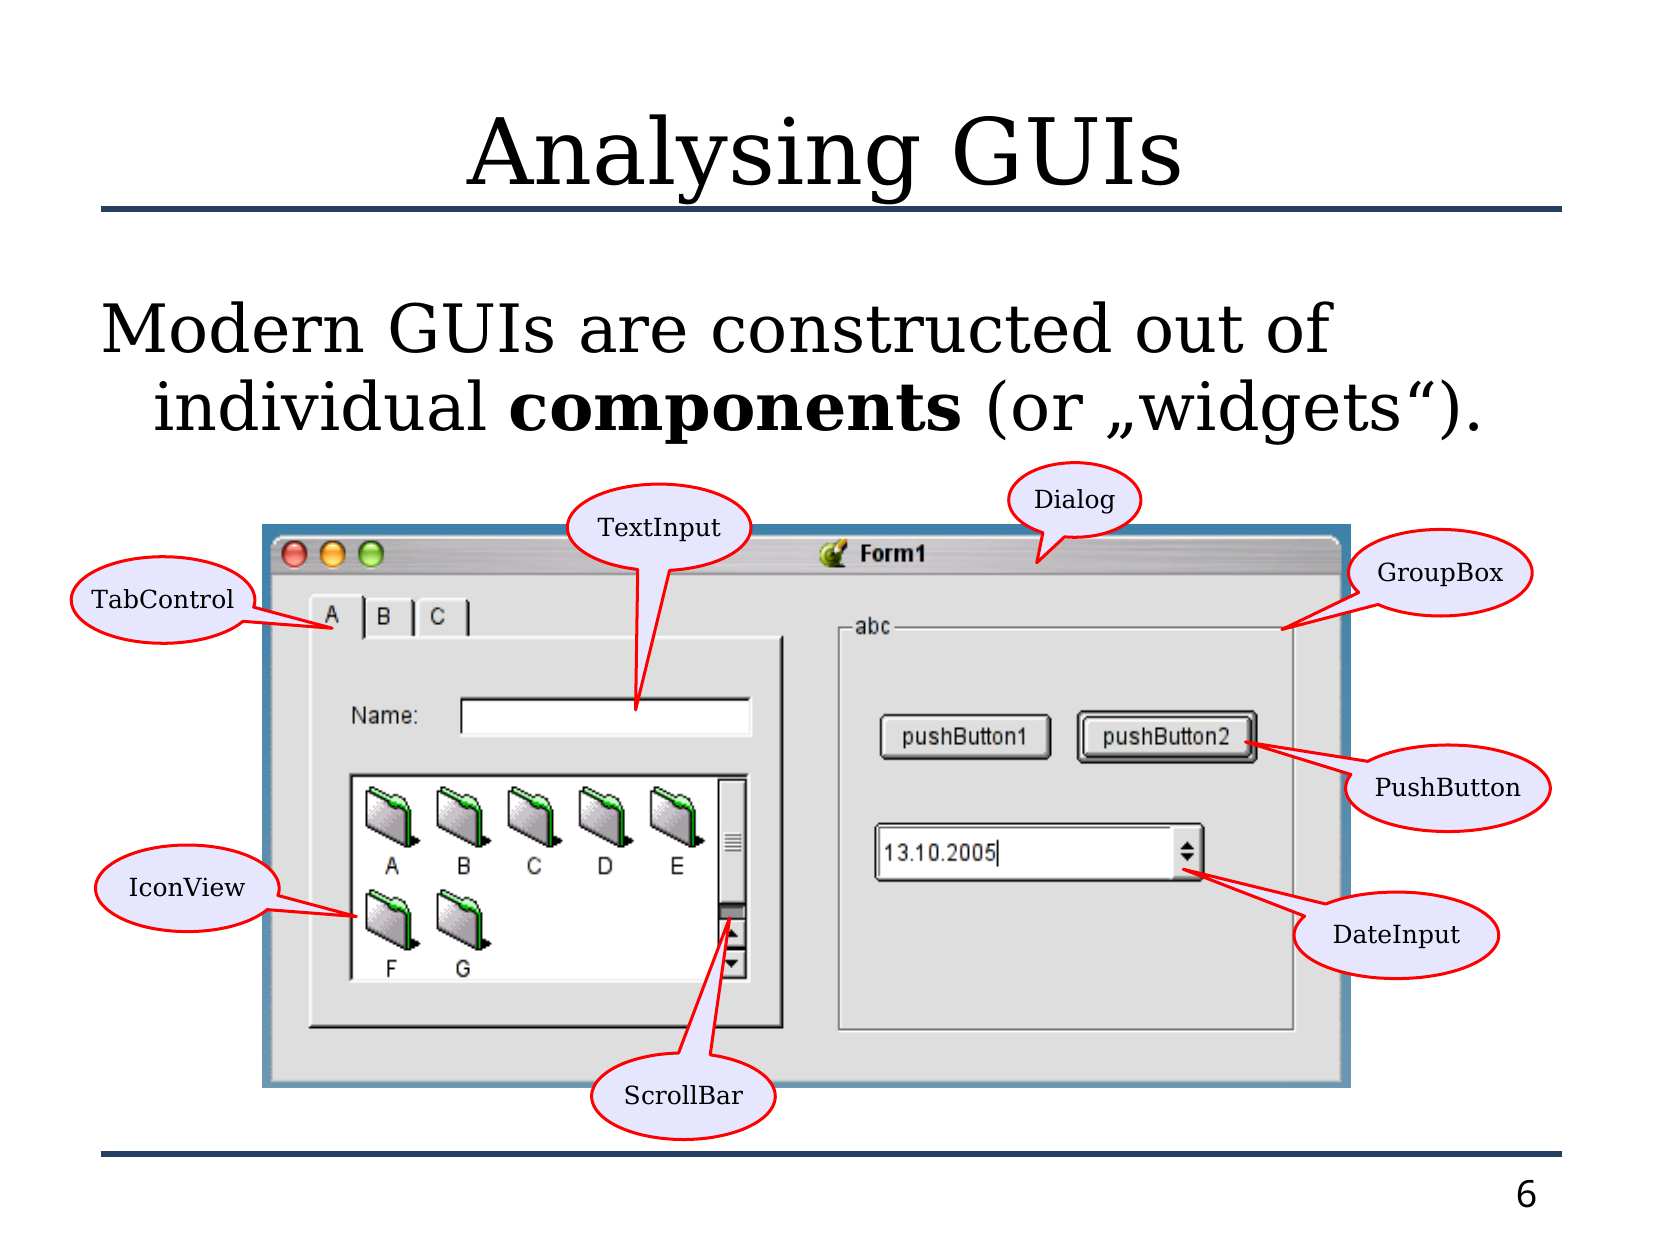

# Analysing GUIs
Modern GUIs are constructed out of individual components (or „widgets“).
Dialog
TextInput
GroupBox
TabControl
PushButton
IconView
DateInput
ScrollBar